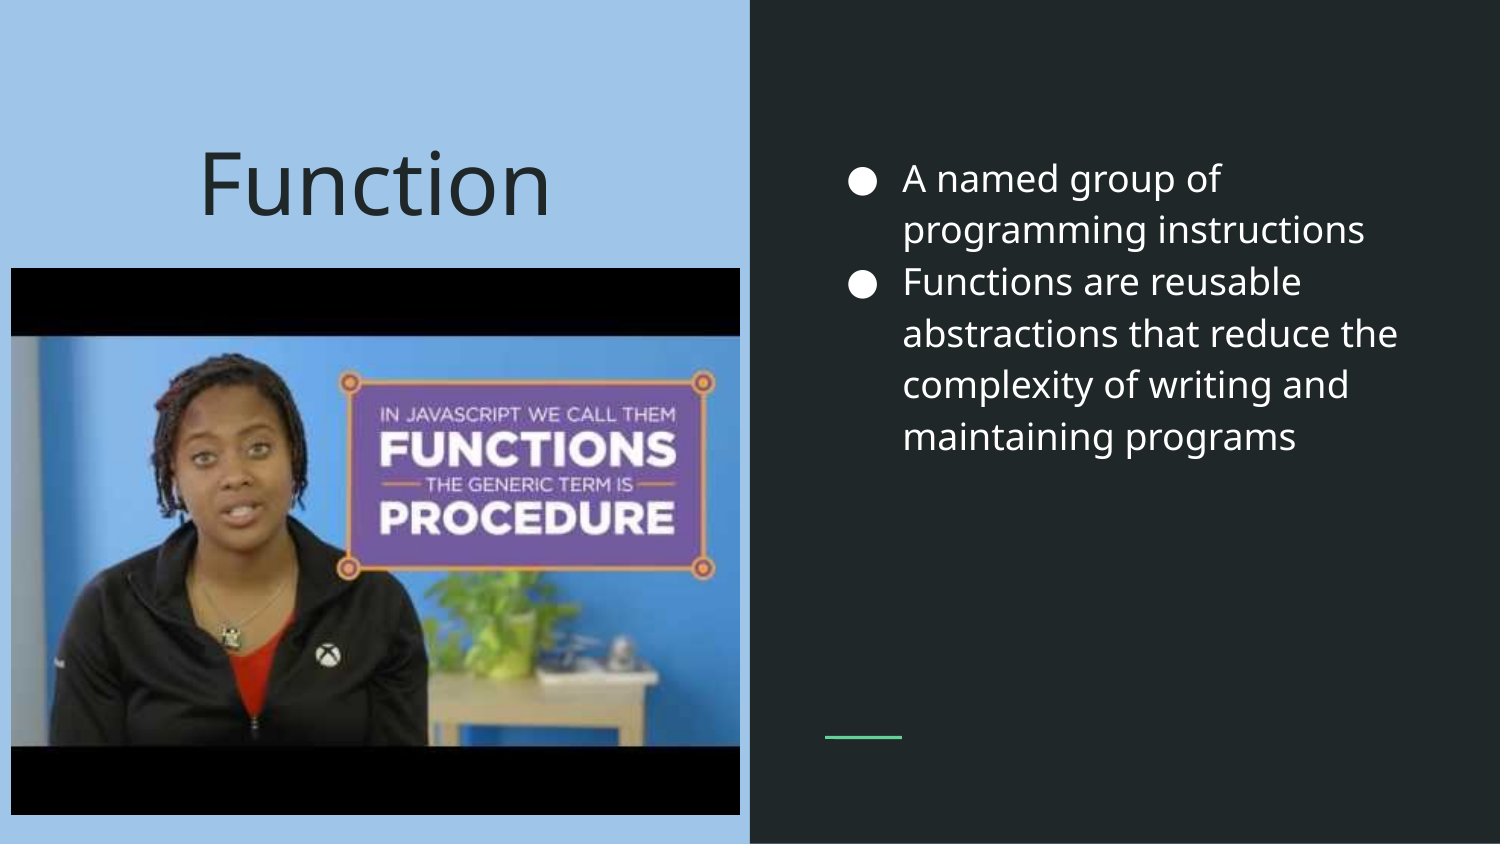

# Function
A named group of programming instructions
Functions are reusable abstractions that reduce the complexity of writing and maintaining programs